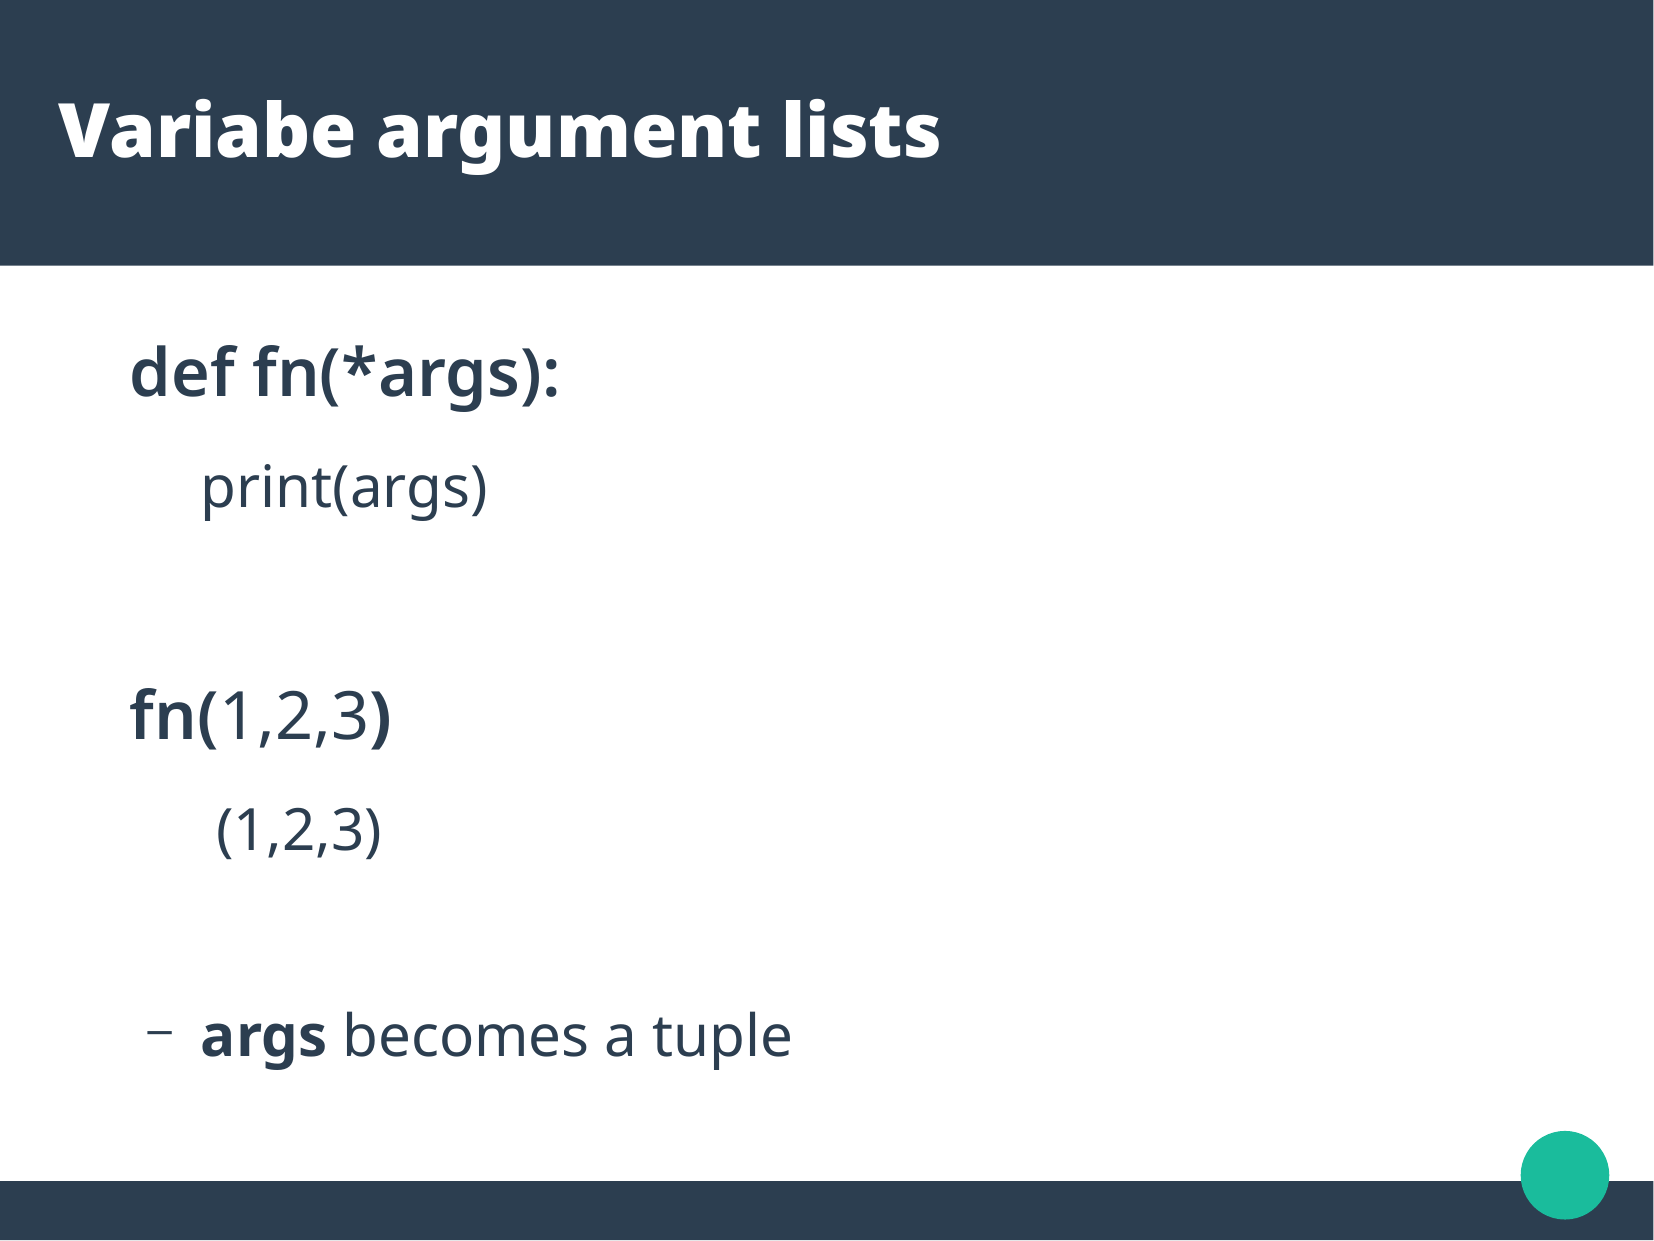

# Variabe argument lists
def fn(*args):
print(args)
fn(1,2,3)
 (1,2,3)
args becomes a tuple